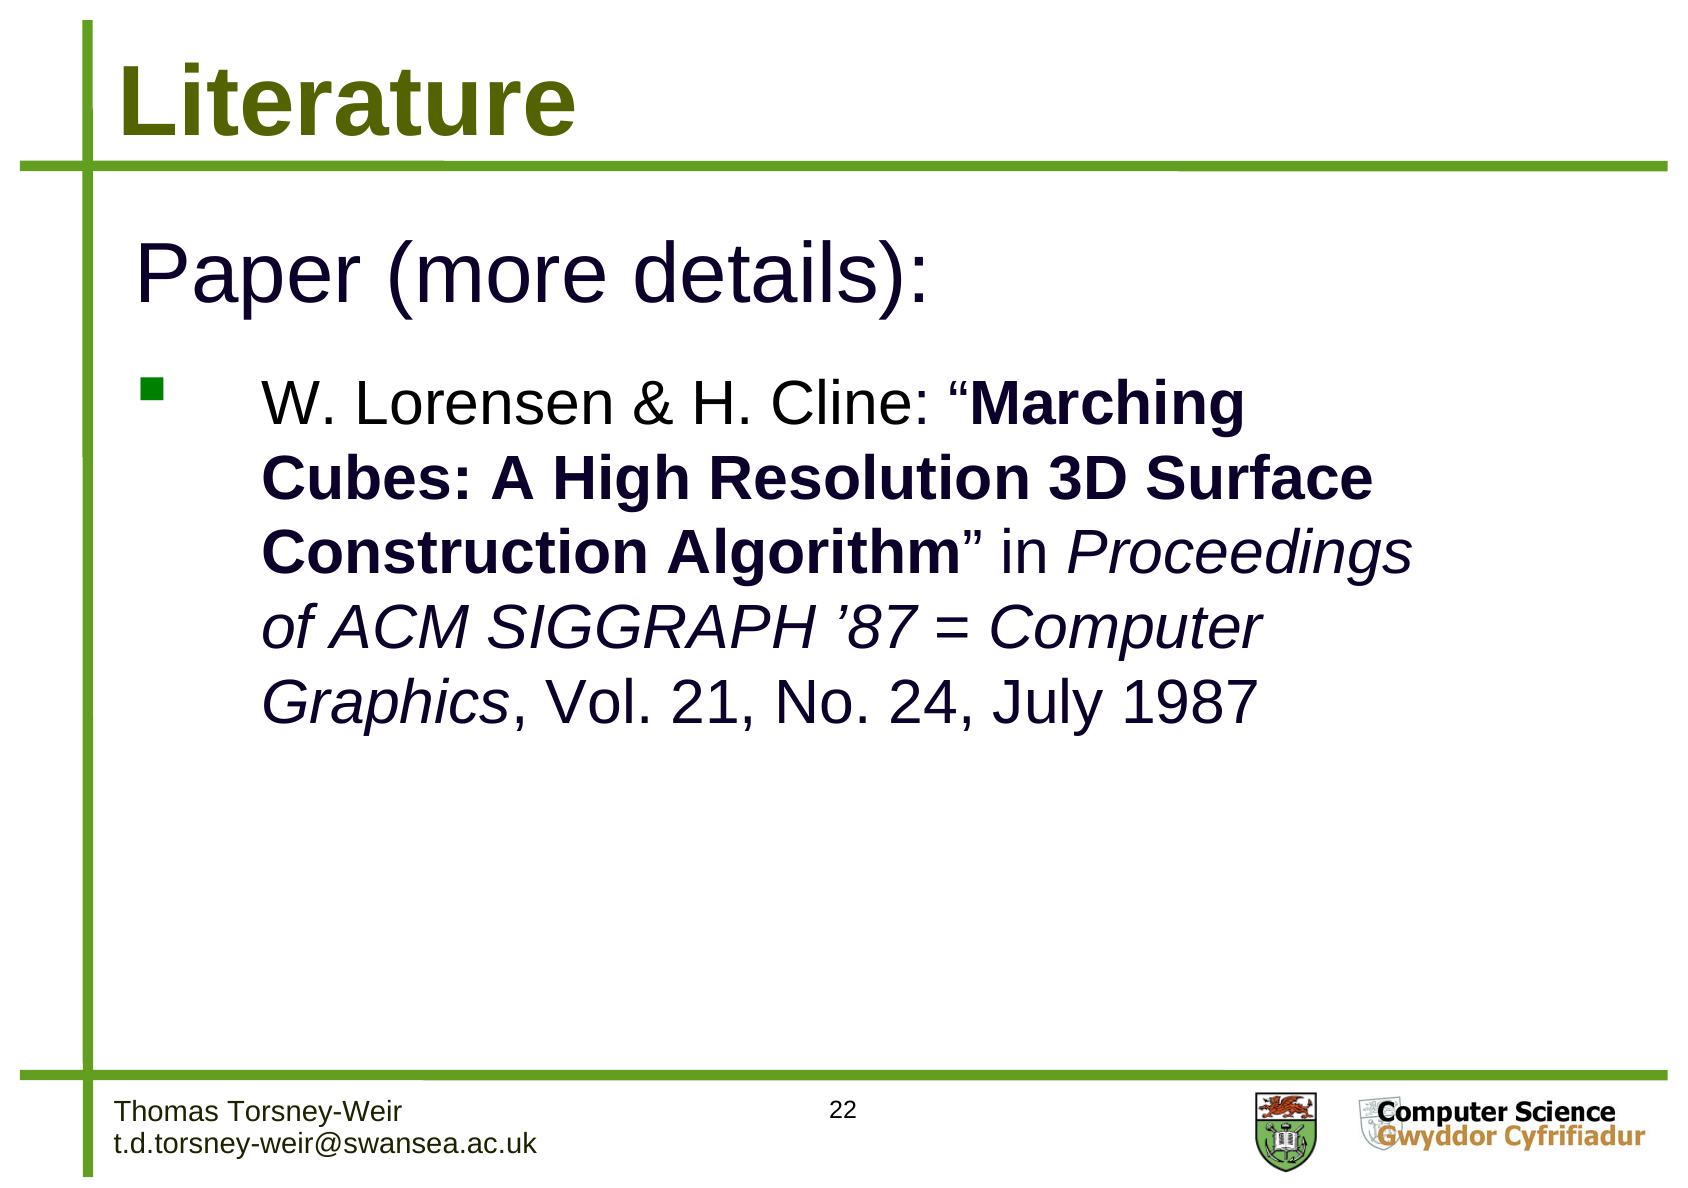

# Literature
Paper (more details):
W. Lorensen & H. Cline: “Marching Cubes: A High Resolution 3D Surface Construction Algorithm” in Proceedings of ACM SIGGRAPH ’87 = Computer Graphics, Vol. 21, No. 24, July 1987